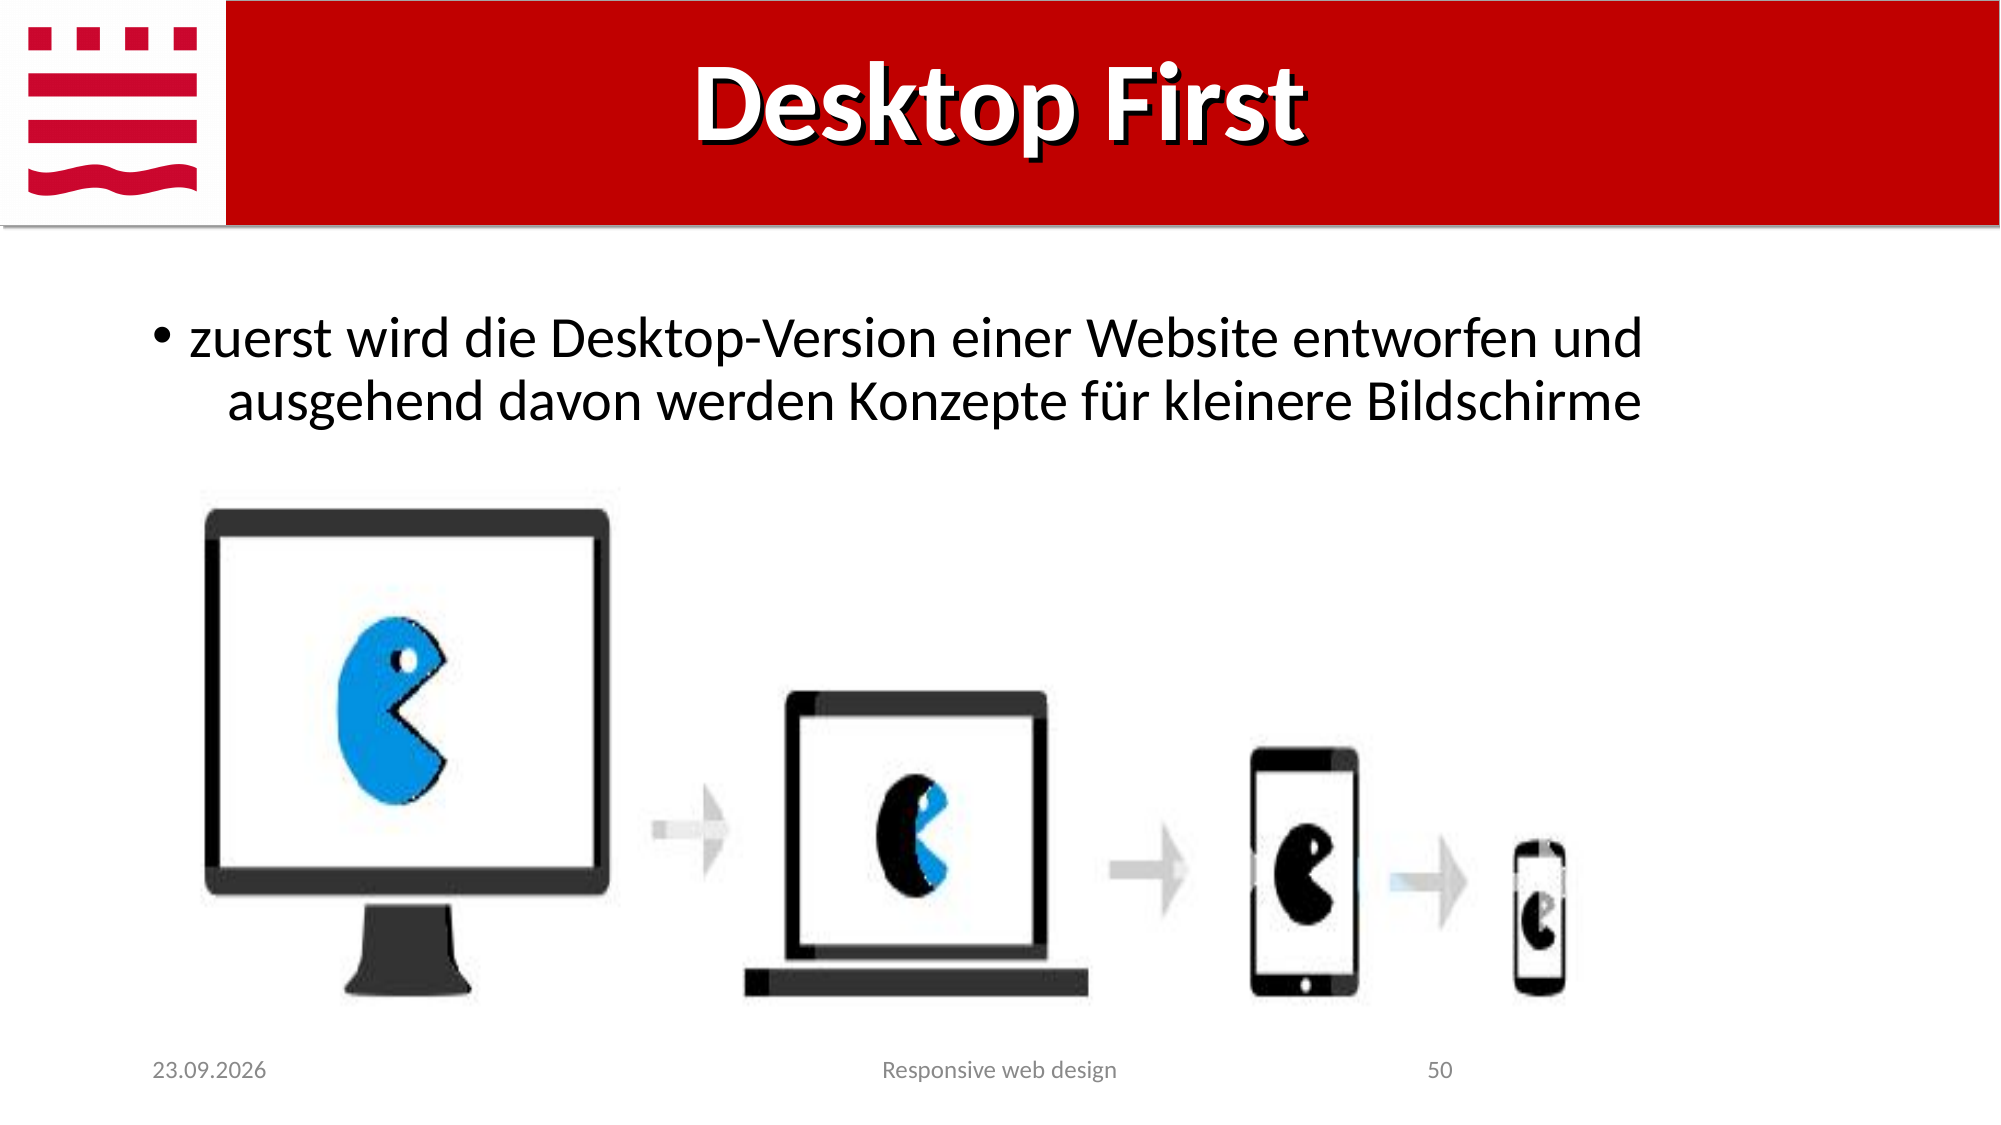

Desktop First
# 2- Desktop first
zuerst wird die Desktop-Version einer Website entworfen und ausgehend davon werden Konzepte für kleinere Bildschirme abgeleitet
Responsive web design
50